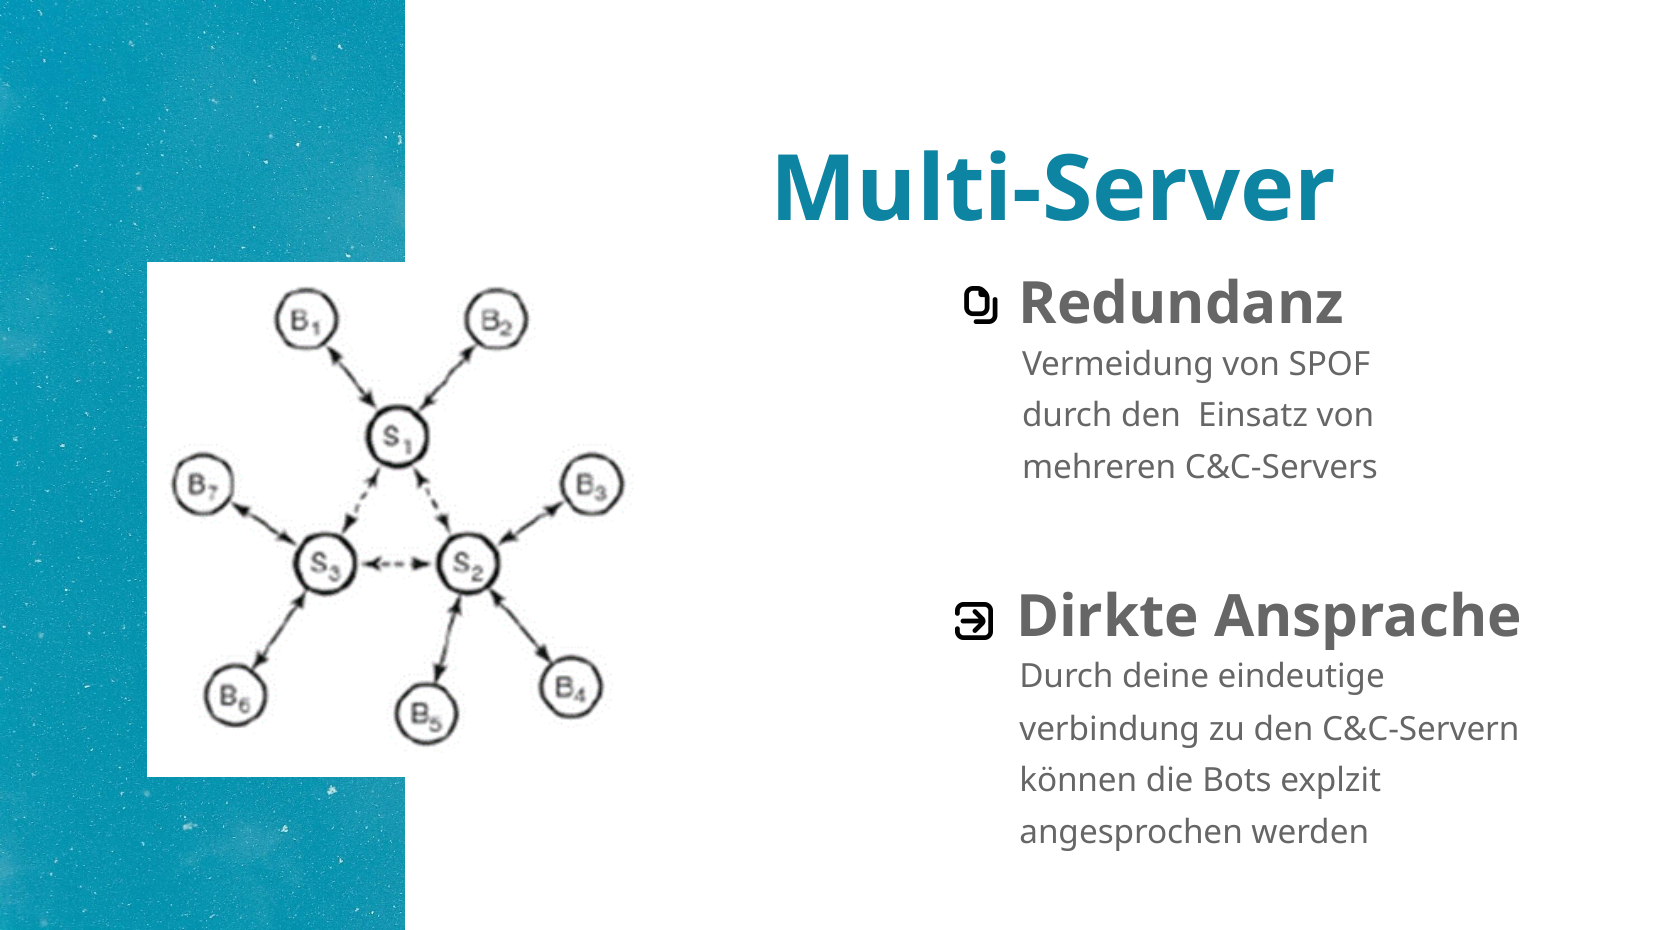

# Multi-Server
Redundanz
Vermeidung von SPOF durch den Einsatz von mehreren C&C-Servers
Dirkte Ansprache
Durch deine eindeutige verbindung zu den C&C-Servern können die Bots explzit angesprochen werden